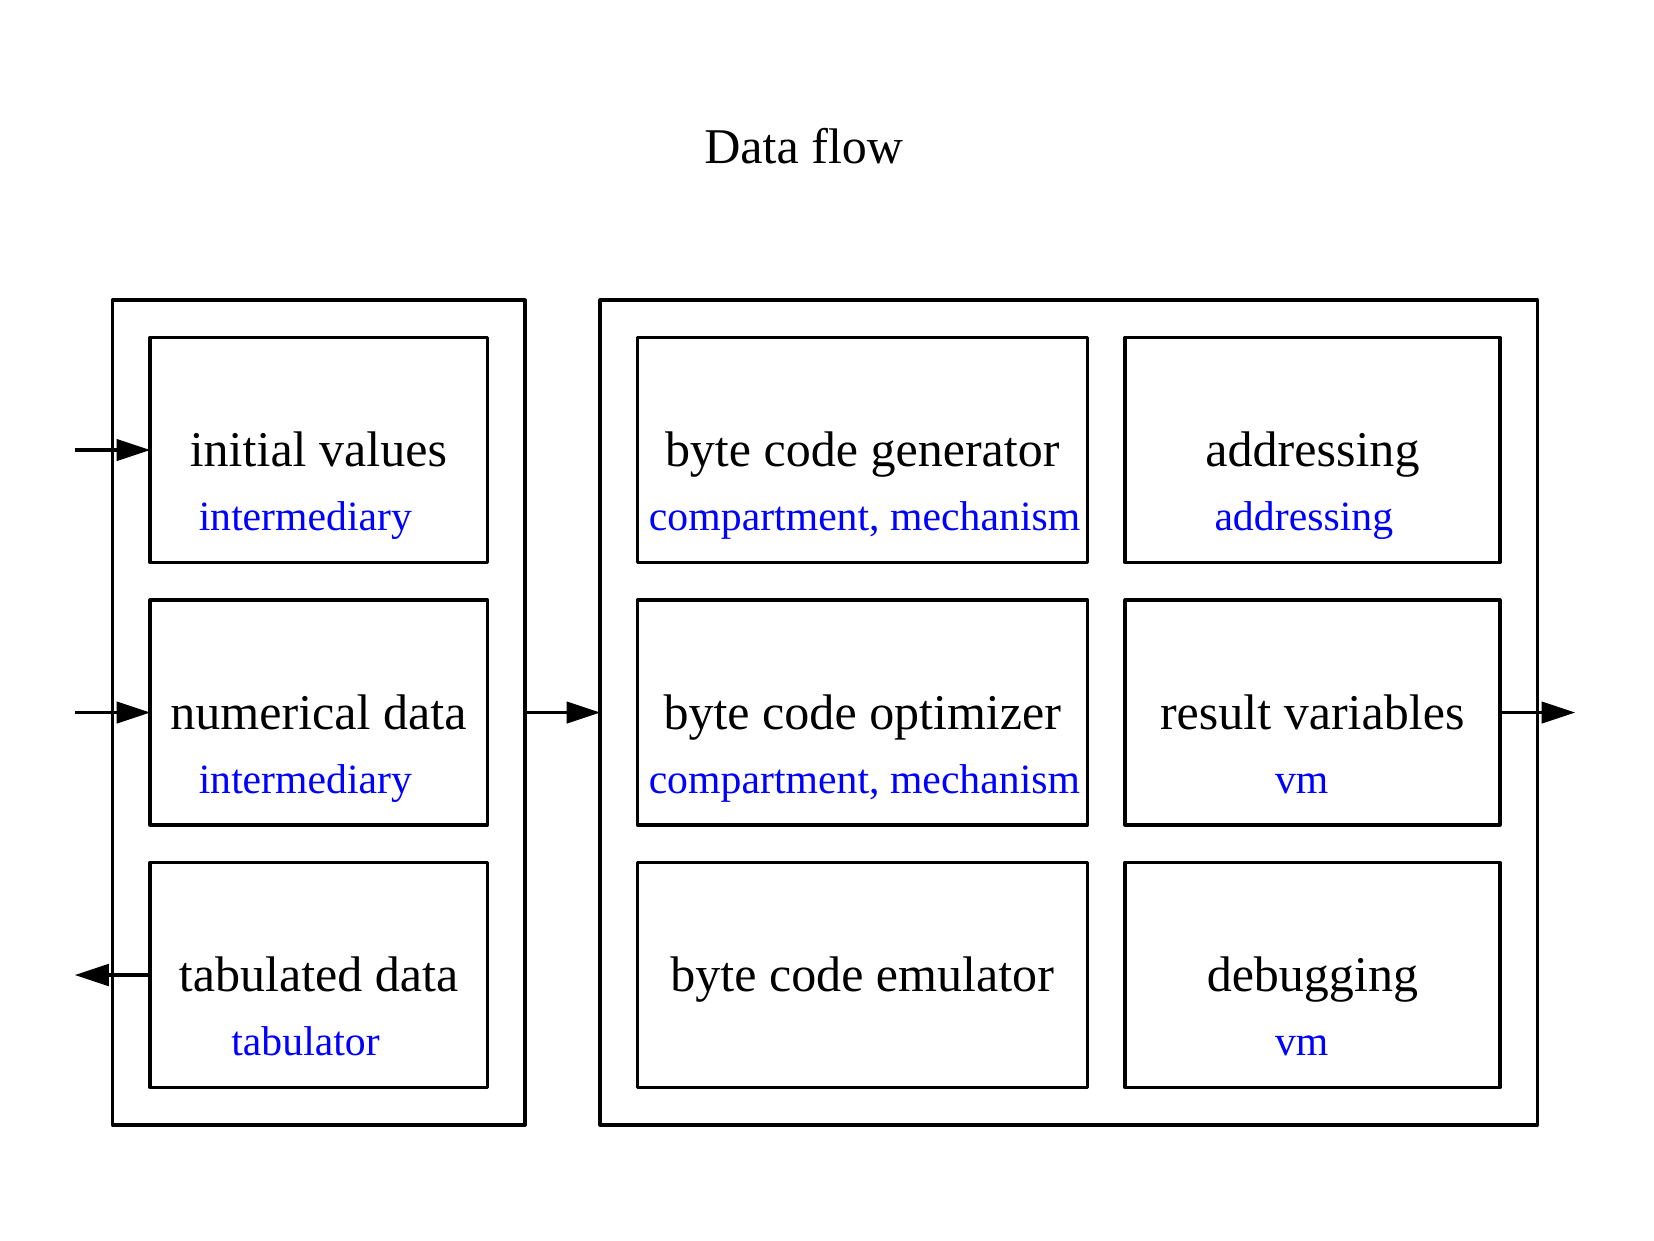

Data flow
initial values
byte code generator
addressing
intermediary
 compartment, mechanism
addressing
numerical data
byte code optimizer
result variables
intermediary
 compartment, mechanism
vm
tabulated data
byte code emulator
debugging
tabulator
vm